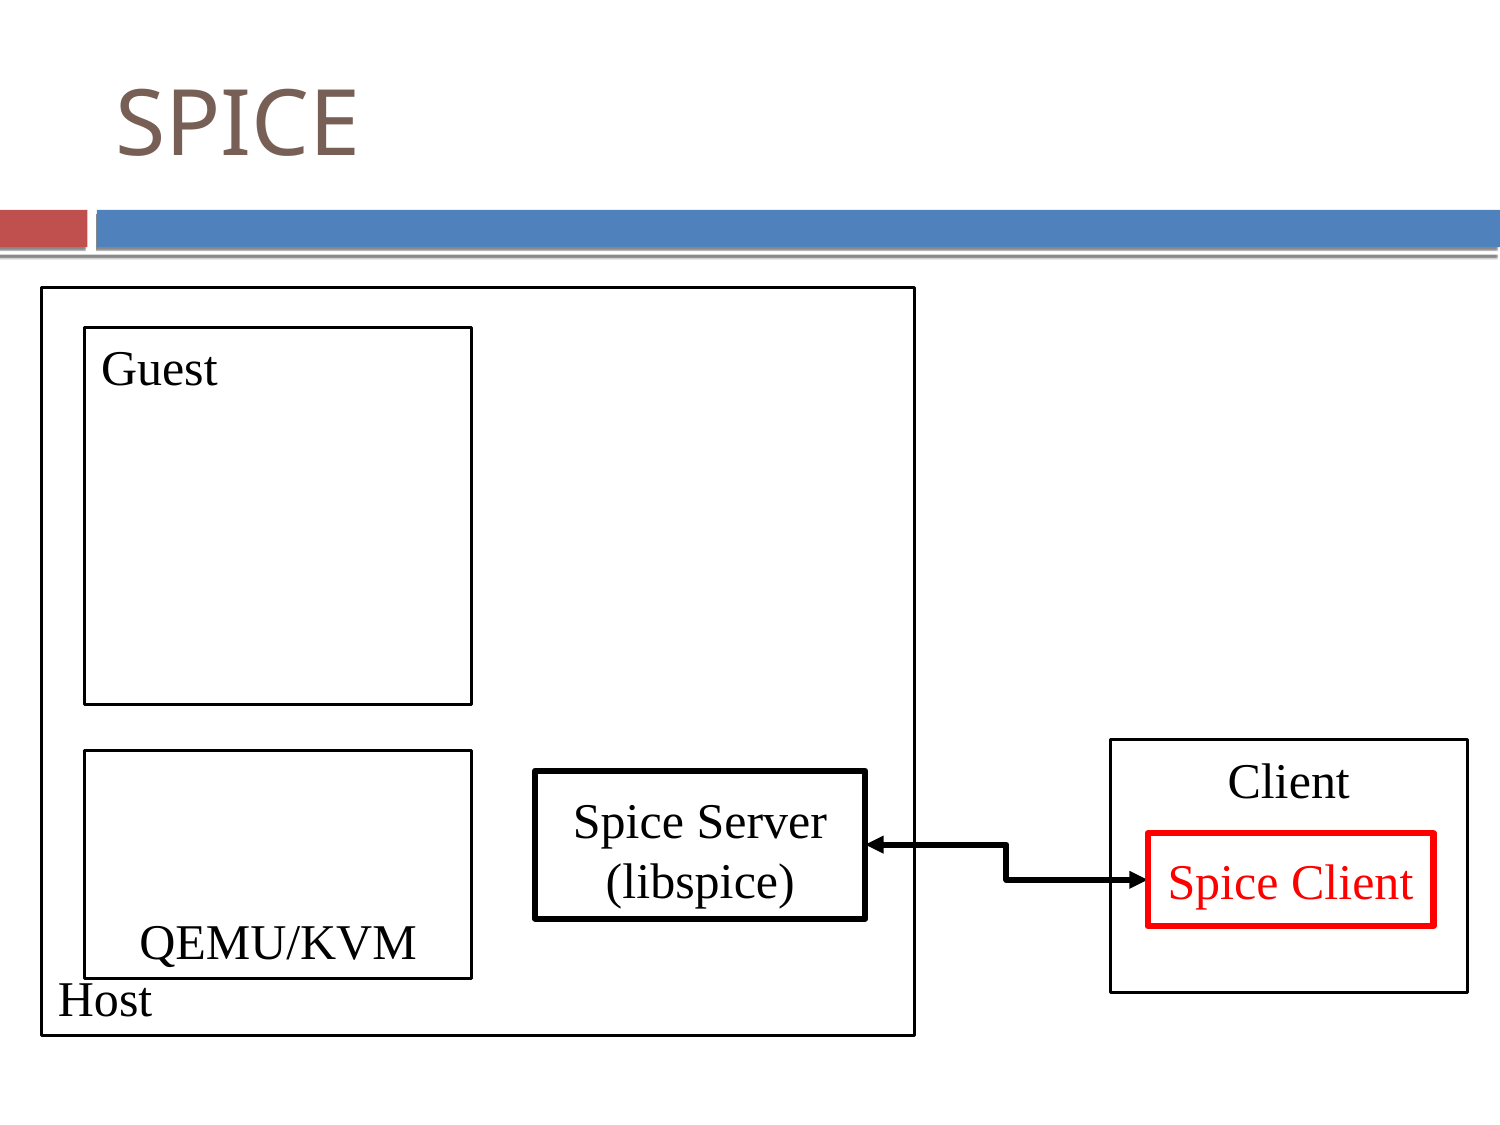

SPICE
Host
Guest
Client
QEMU/KVM
Spice Server
(libspice)
Spice Client